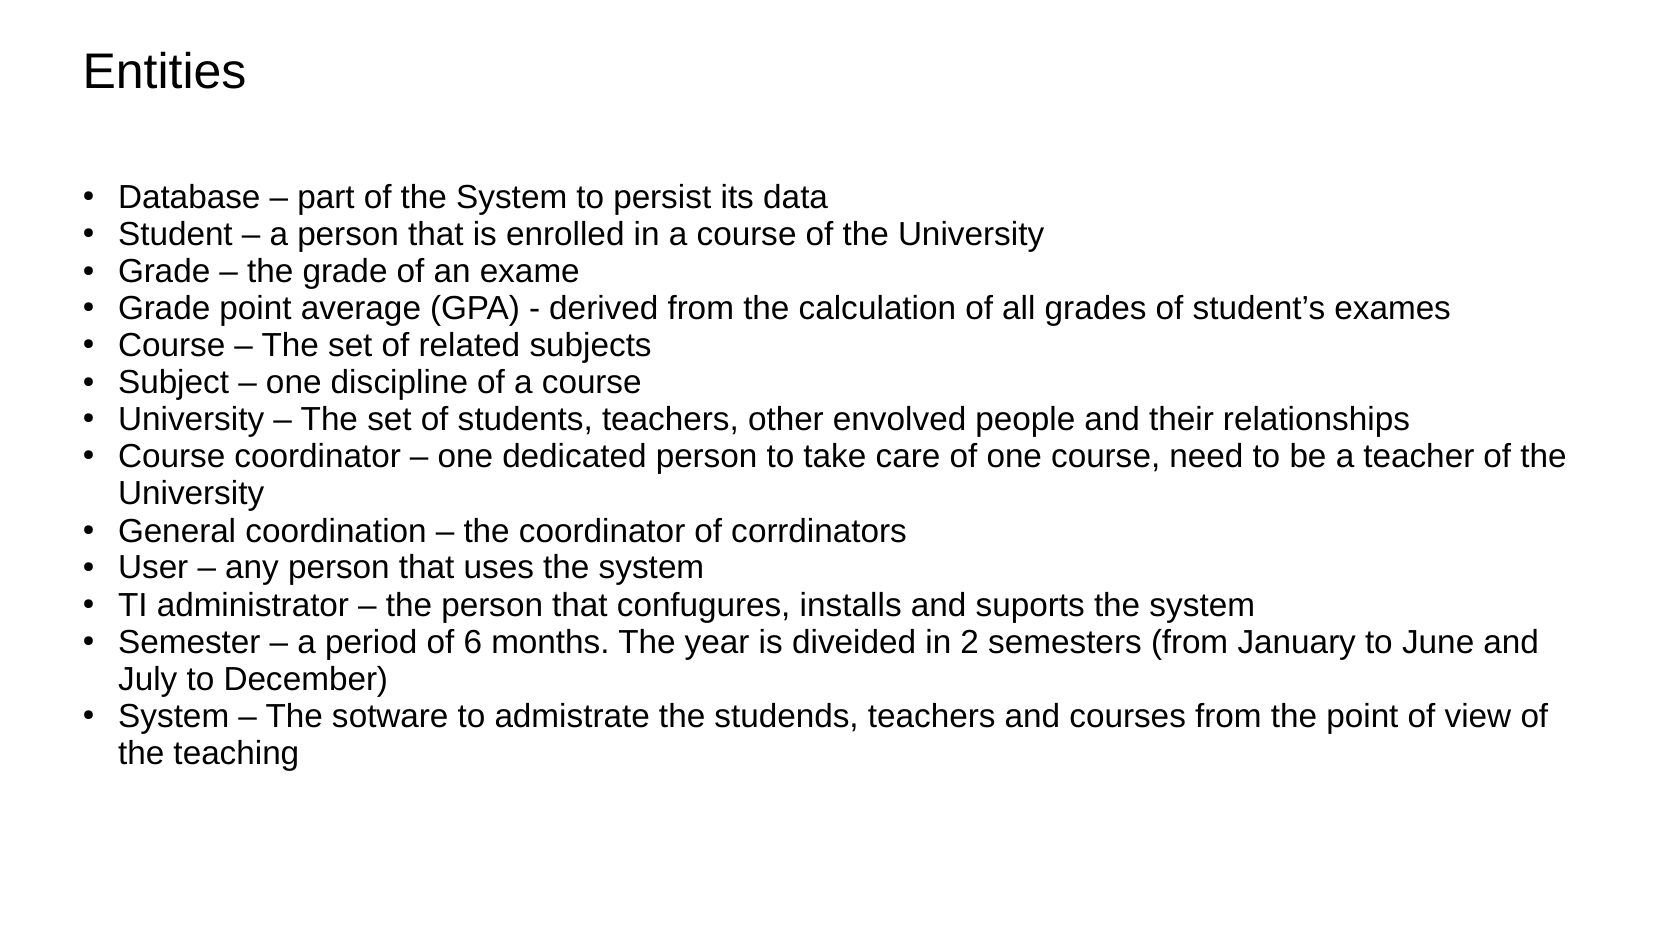

Entities
# Database – part of the System to persist its data
Student – a person that is enrolled in a course of the University
Grade – the grade of an exame
Grade point average (GPA) - derived from the calculation of all grades of student’s exames
Course – The set of related subjects
Subject – one discipline of a course
University – The set of students, teachers, other envolved people and their relationships
Course coordinator – one dedicated person to take care of one course, need to be a teacher of the University
General coordination – the coordinator of corrdinators
User – any person that uses the system
TI administrator – the person that confugures, installs and suports the system
Semester – a period of 6 months. The year is diveided in 2 semesters (from January to June and July to December)
System – The sotware to admistrate the studends, teachers and courses from the point of view of the teaching